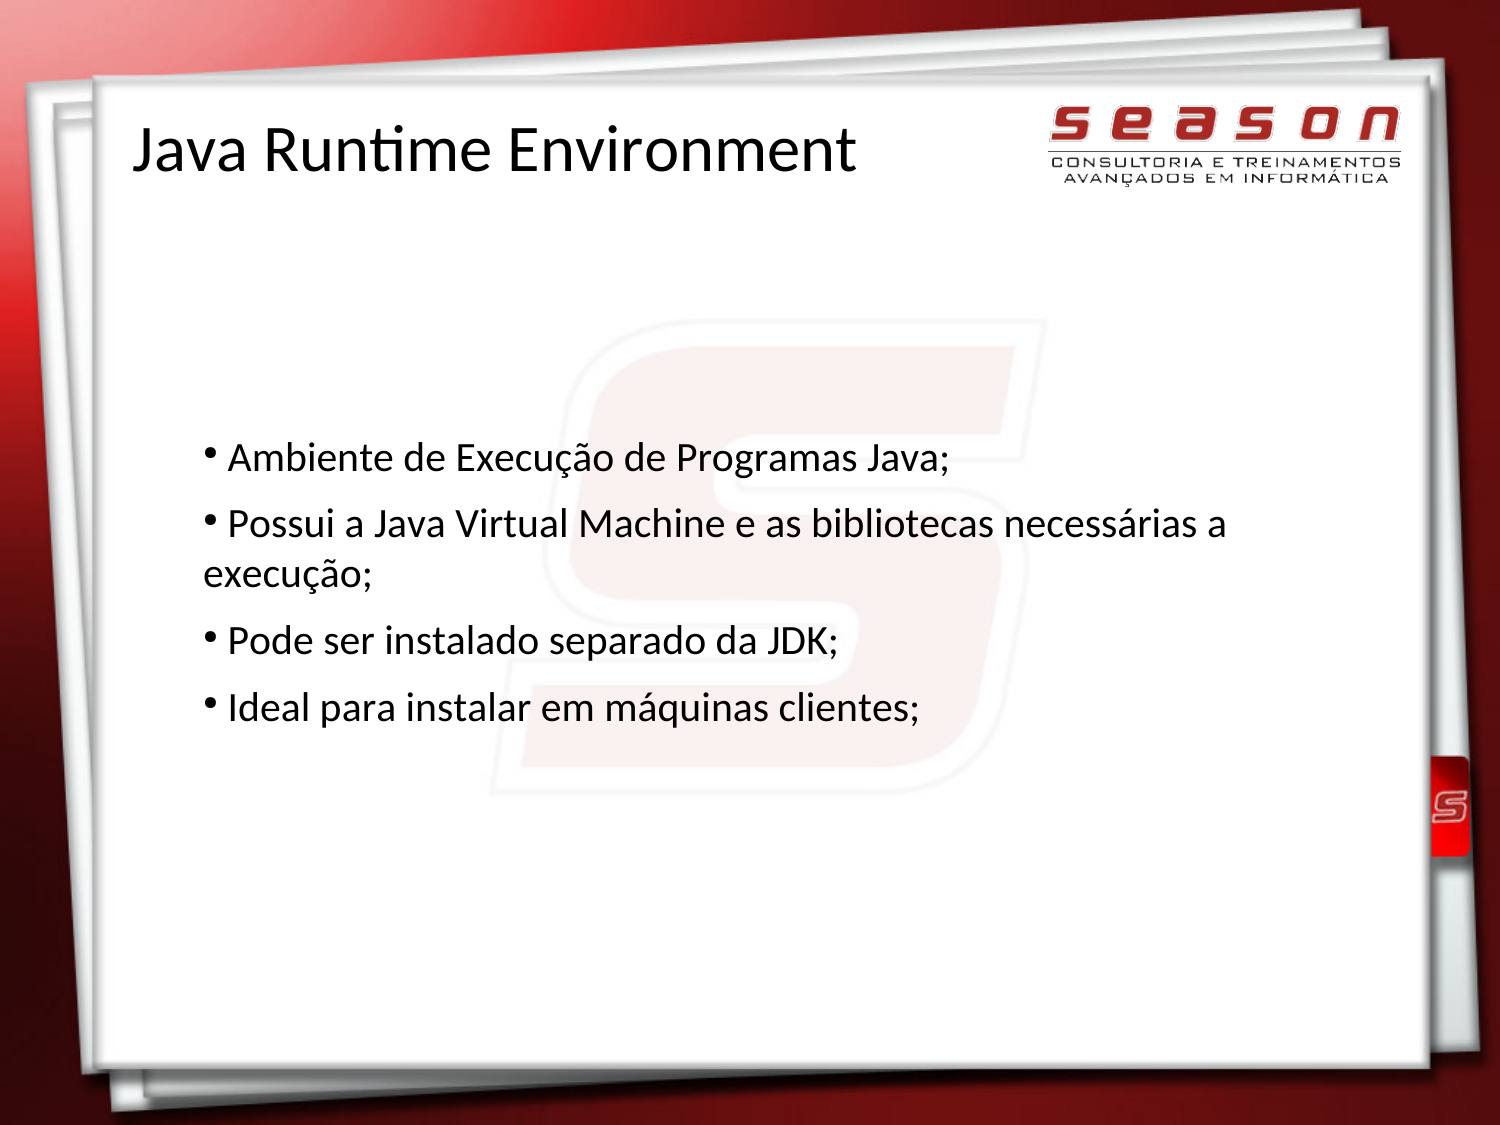

# Java Runtime Environment
 Ambiente de Execução de Programas Java;
 Possui a Java Virtual Machine e as bibliotecas necessárias a execução;
 Pode ser instalado separado da JDK;
 Ideal para instalar em máquinas clientes;